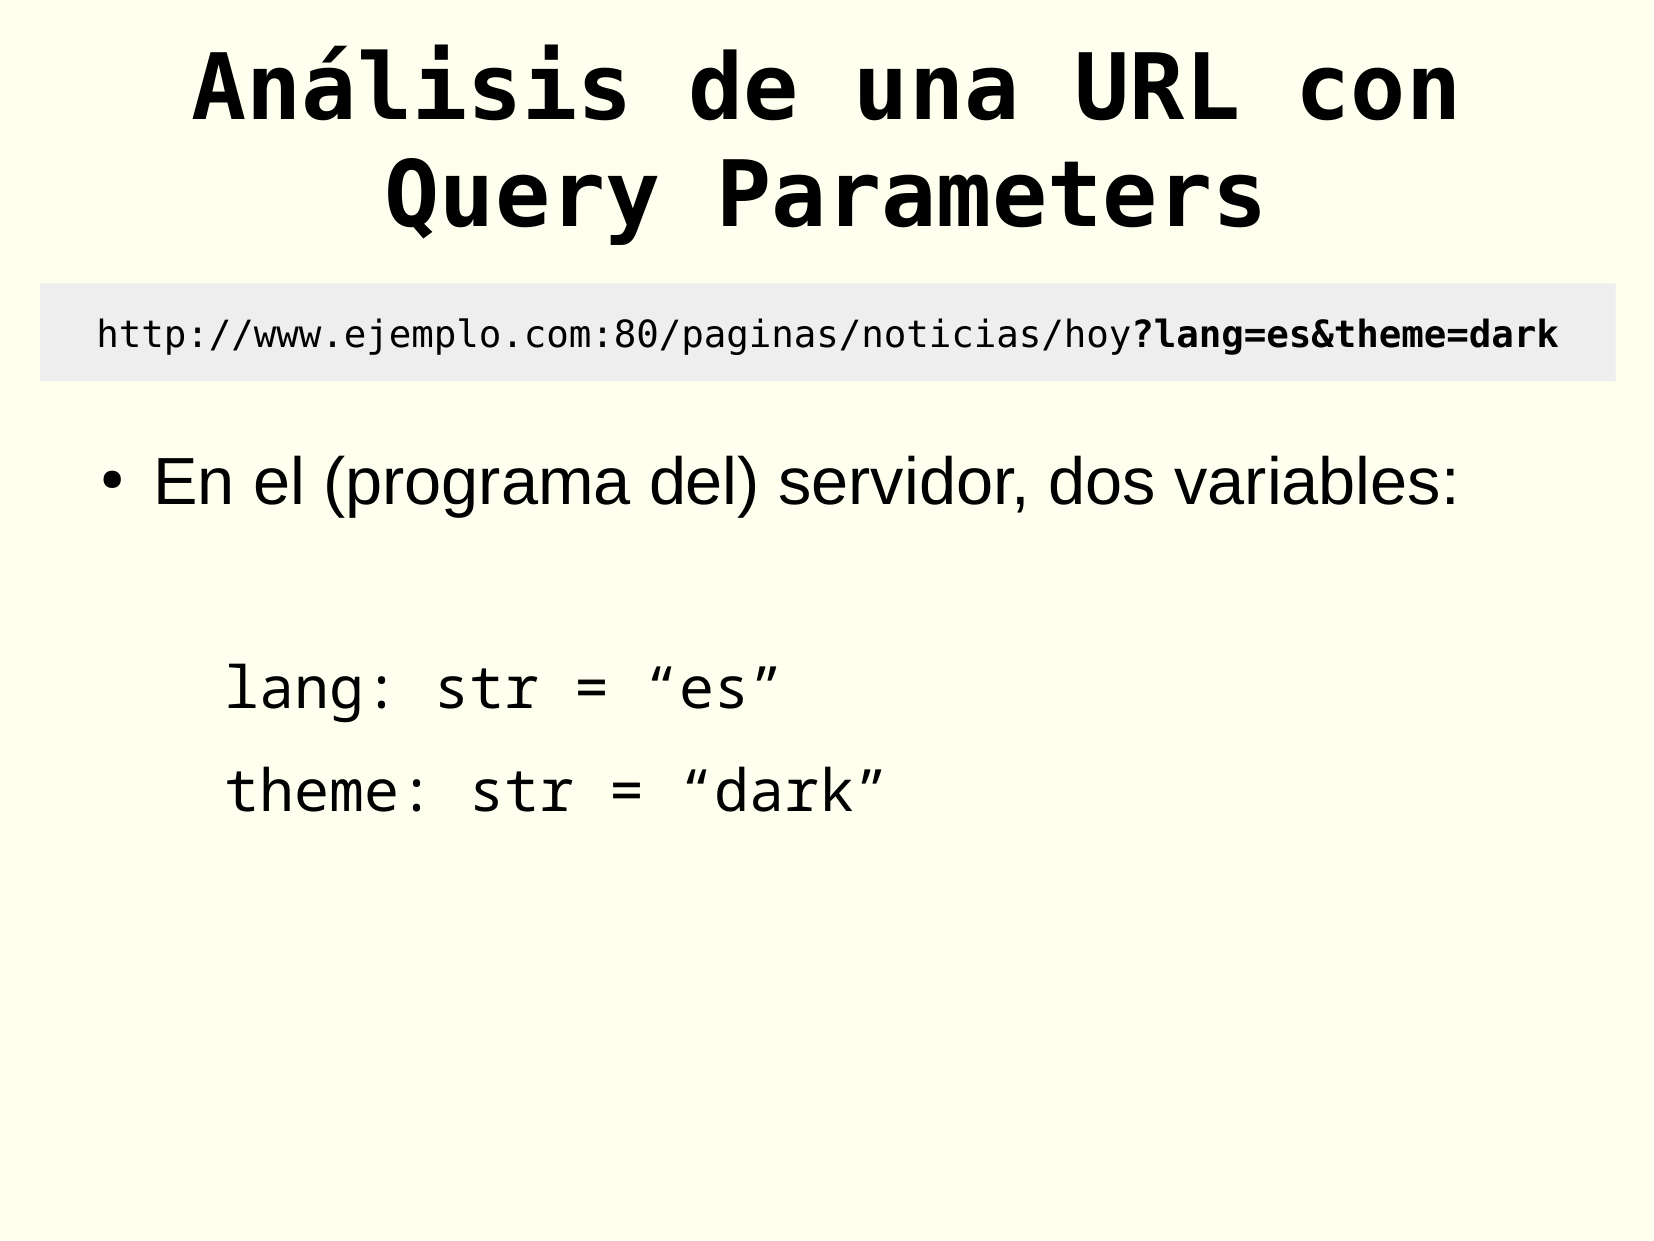

# Análisis de una URL con Query Parameters
http://www.ejemplo.com:80/paginas/noticias/hoy?lang=es&theme=dark
En el (programa del) servidor, dos variables:
lang: str = “es”
theme: str = “dark”